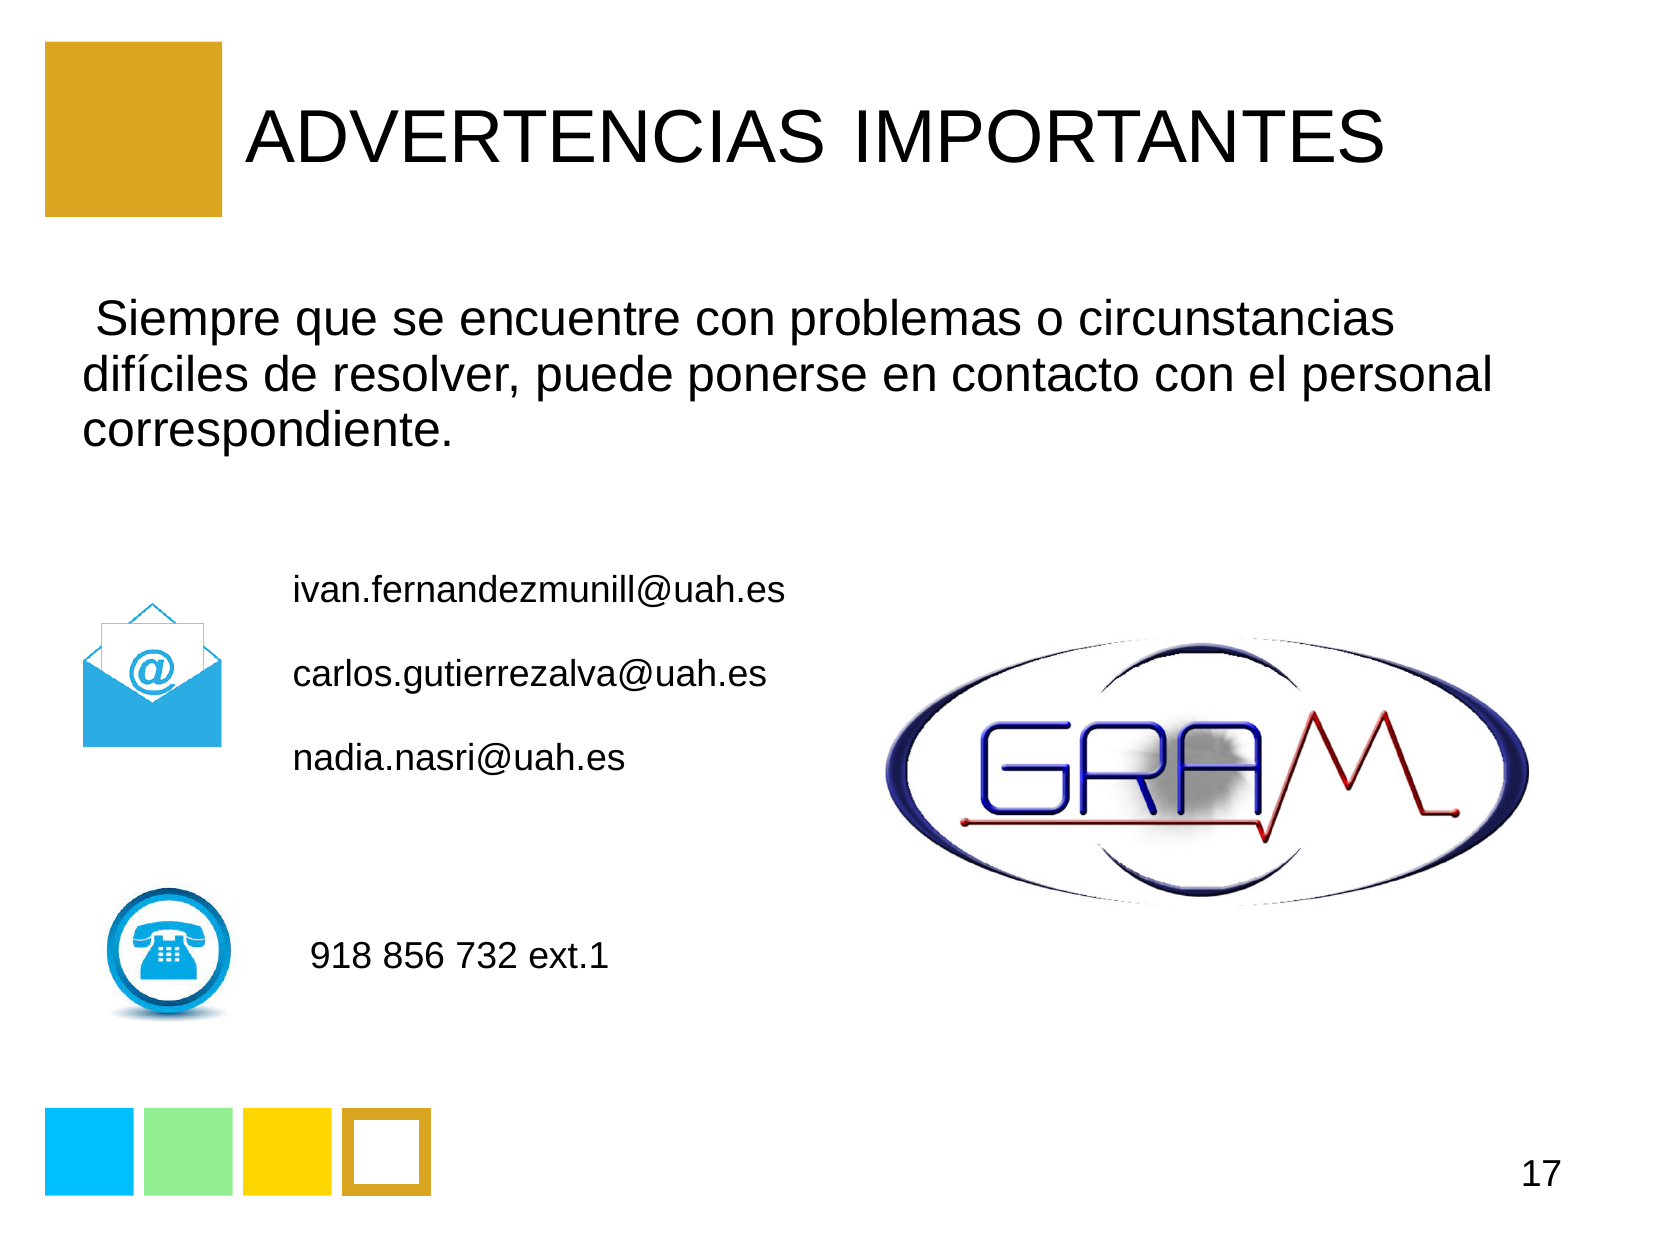

# ADVERTENCIAS IMPORTANTES
Siempre que se encuentre con problemas o circunstancias difíciles de resolver, puede ponerse en contacto con el personal correspondiente.
 ivan.fernandezmunill@uah.es
 carlos.gutierrezalva@uah.es
 nadia.nasri@uah.es
918 856 732 ext.1